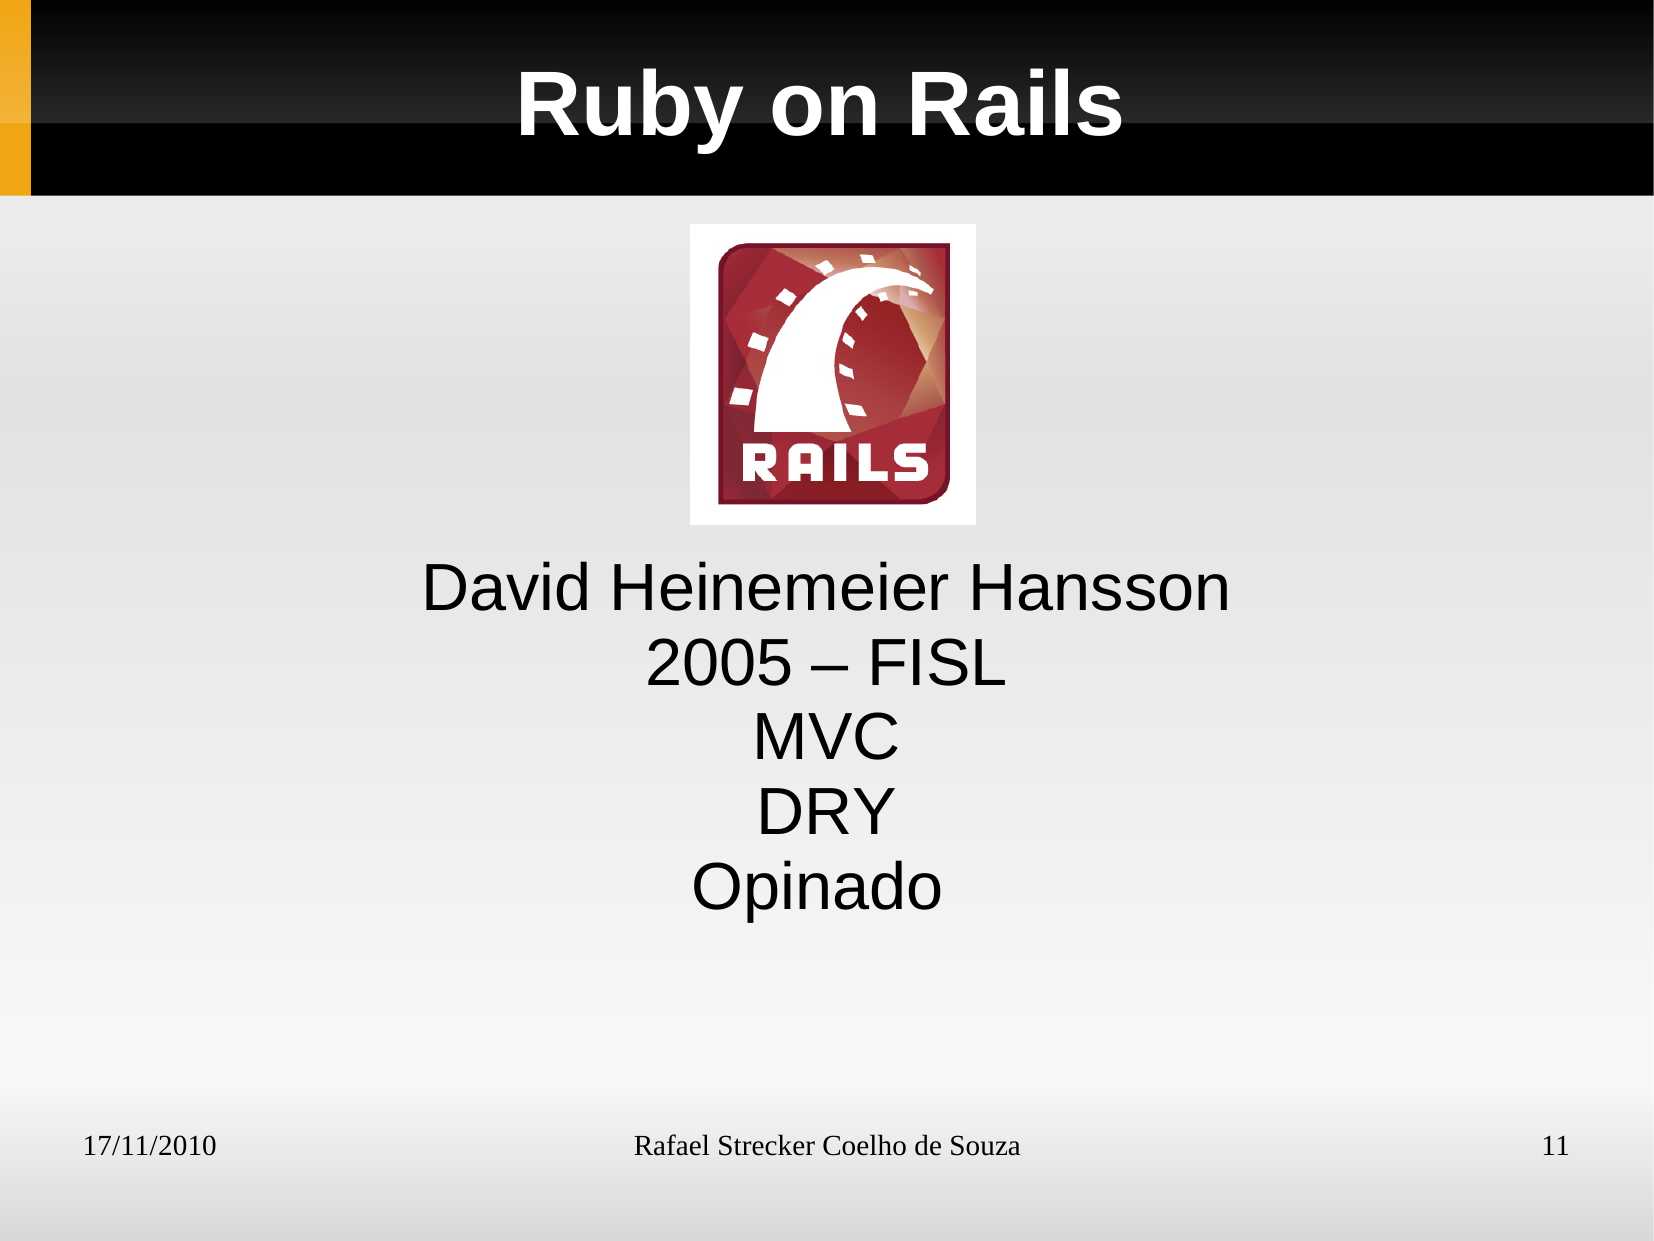

# Ruby on Rails
David Heinemeier Hansson
2005 – FISL
MVC
DRY
Opinado
17/11/2010
Rafael Strecker Coelho de Souza
11